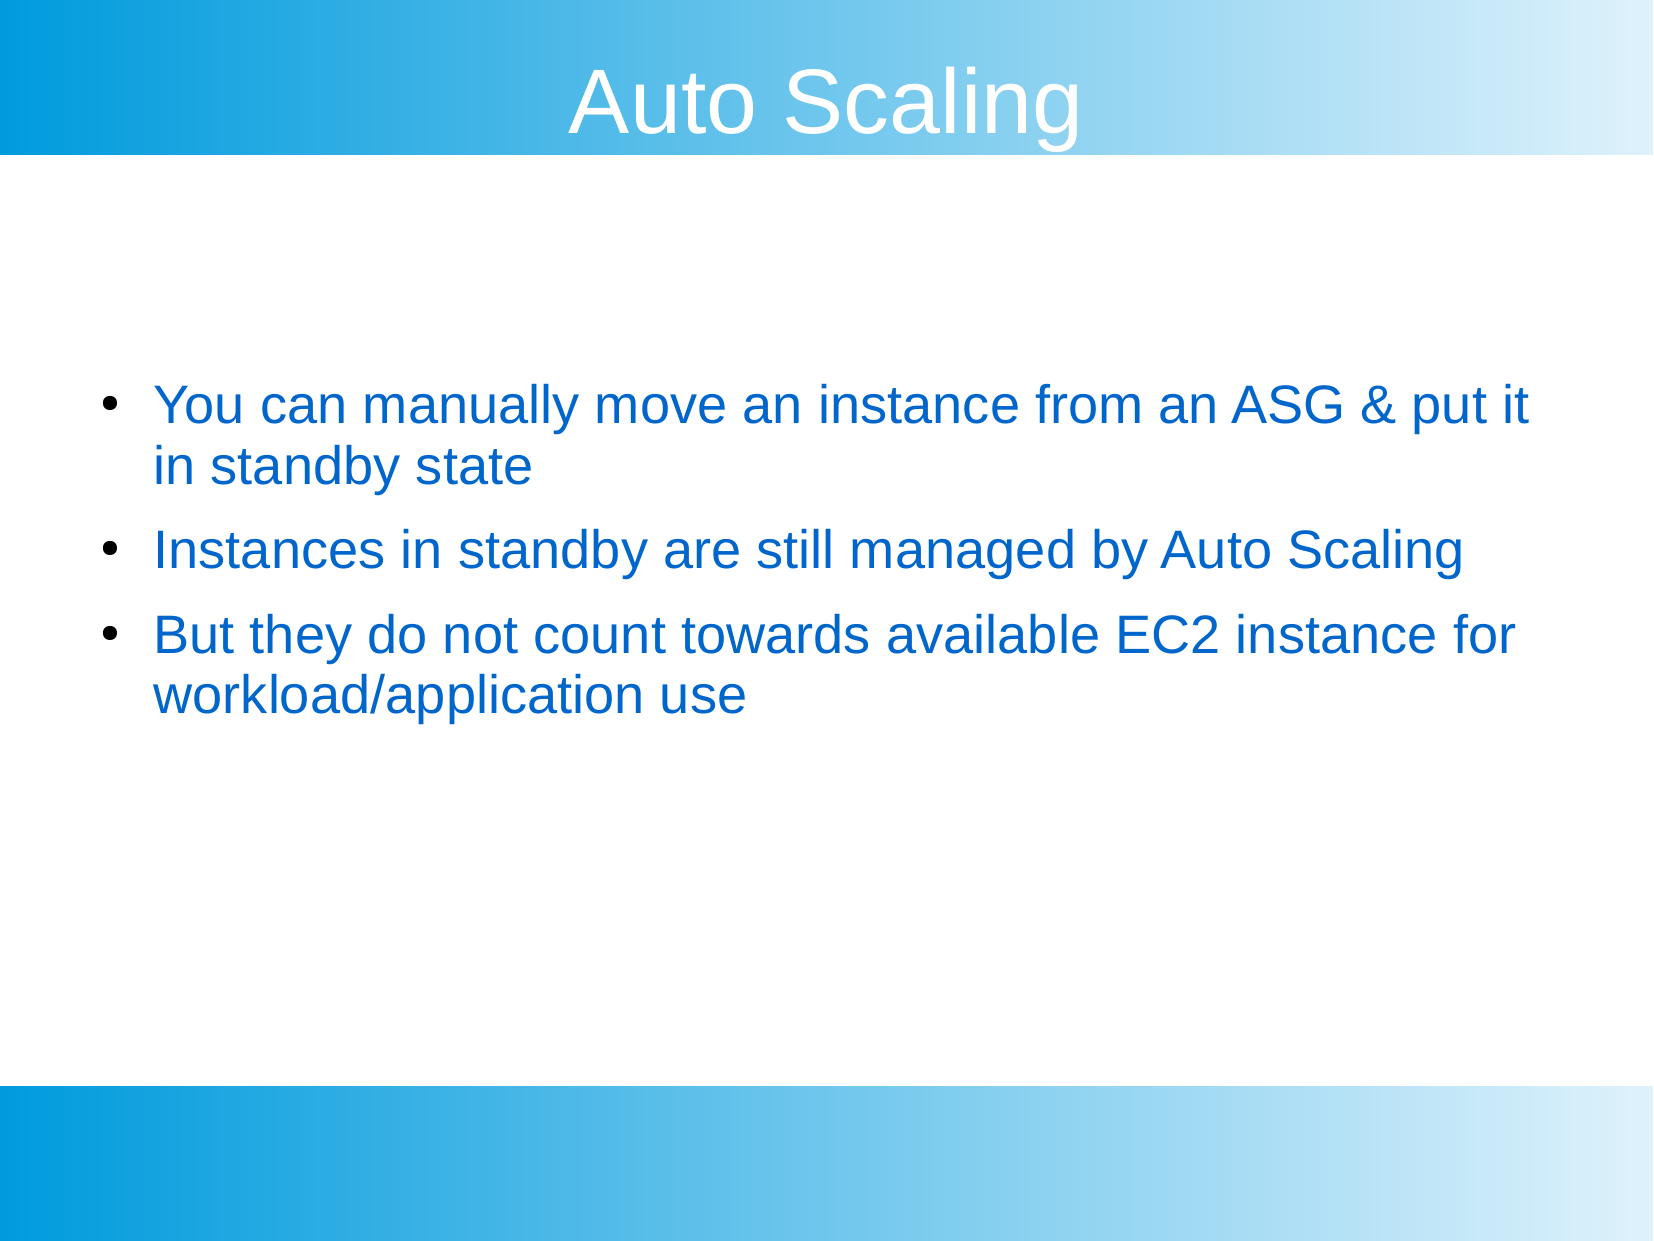

# Auto Scaling
You can manually move an instance from an ASG & put it in standby state
Instances in standby are still managed by Auto Scaling
But they do not count towards available EC2 instance for workload/application use